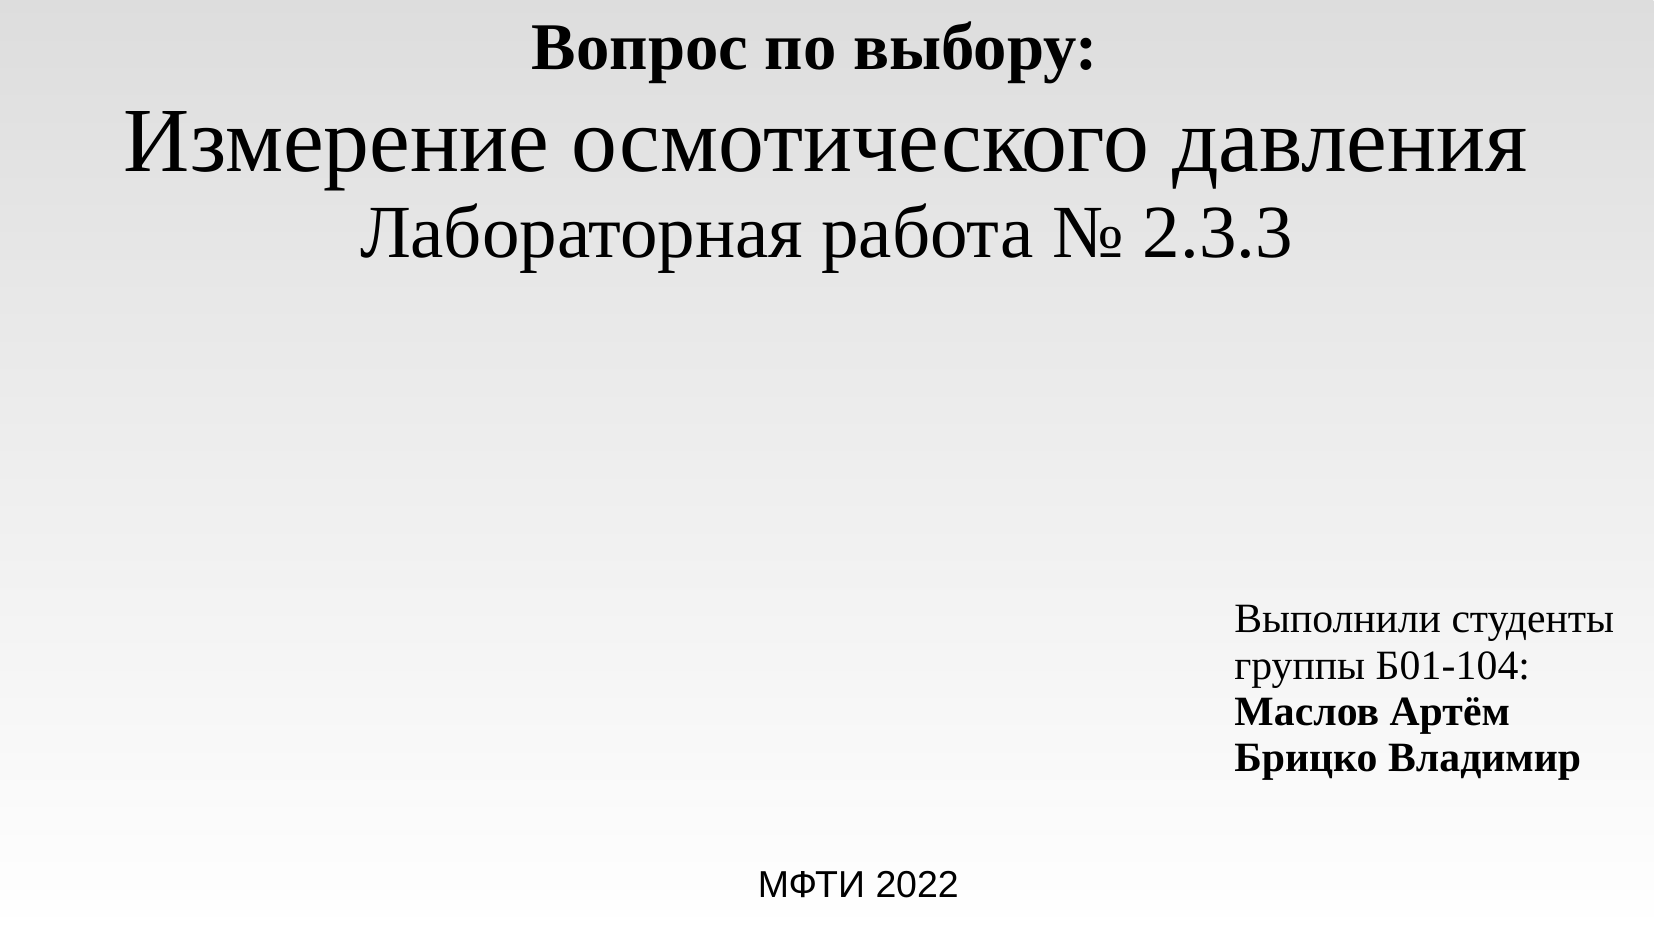

# Вопрос по выбору: Измерение осмотического давления Лабораторная работа № 2.3.3
Выполнили студенты
группы Б01-104:
Маслов Артём
Брицко Владимир
 МФТИ 2022